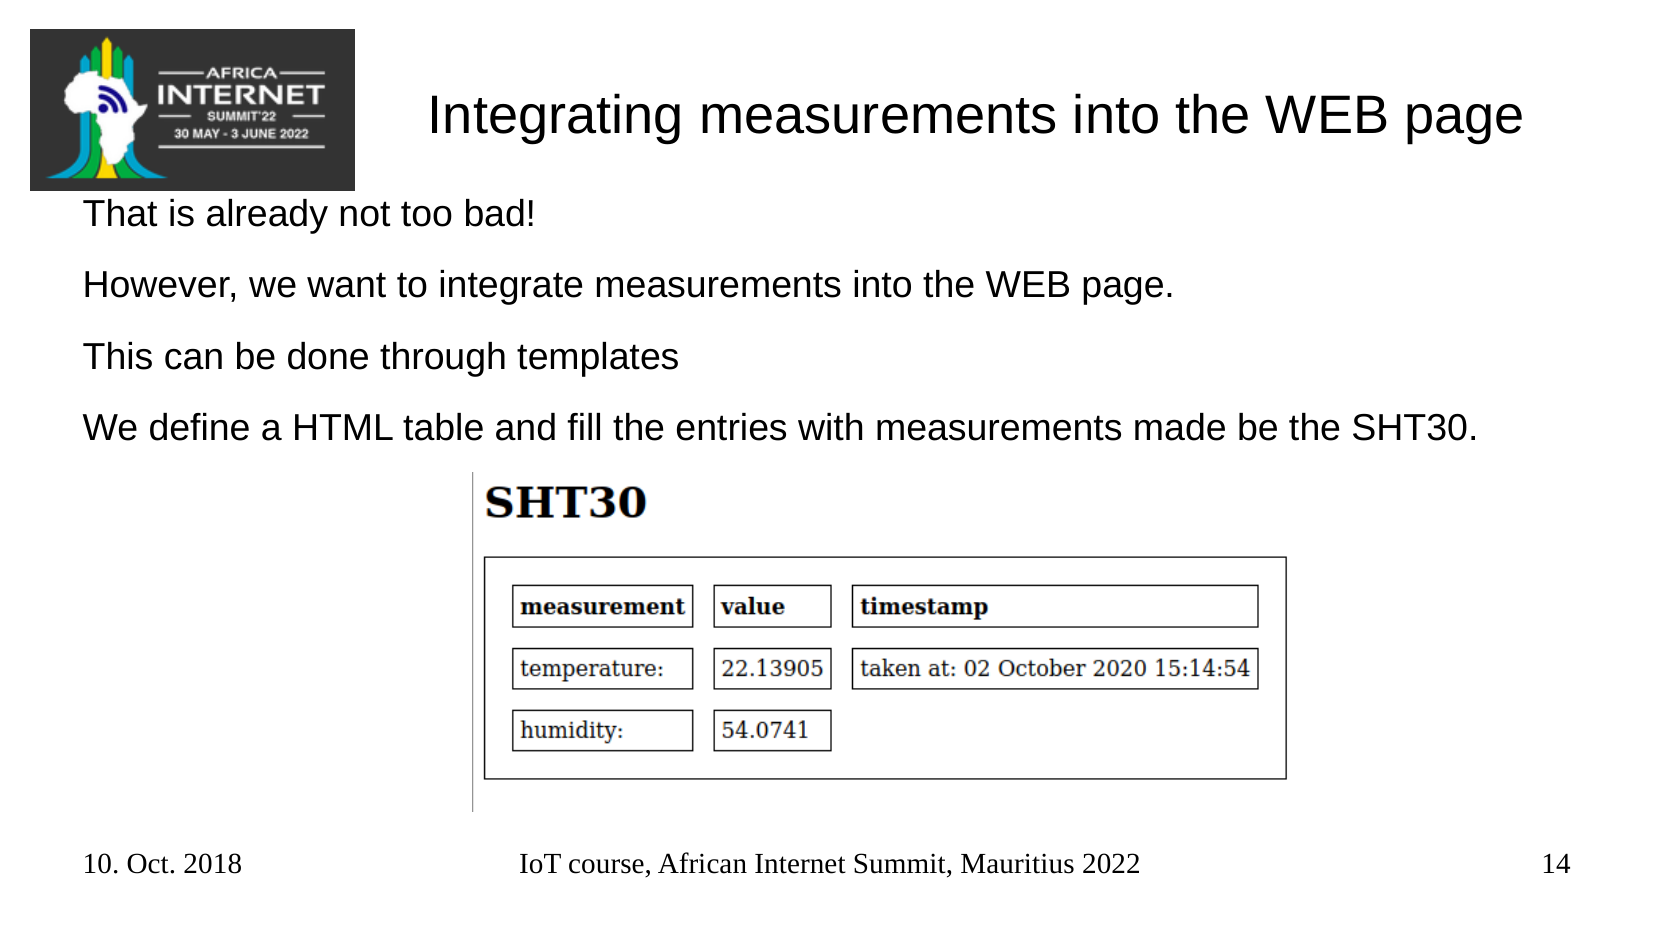

# Integrating measurements into the WEB page
That is already not too bad!
However, we want to integrate measurements into the WEB page.
This can be done through templates
We define a HTML table and fill the entries with measurements made be the SHT30.
10. Oct. 2018
IoT course, African Internet Summit, Mauritius 2022
14